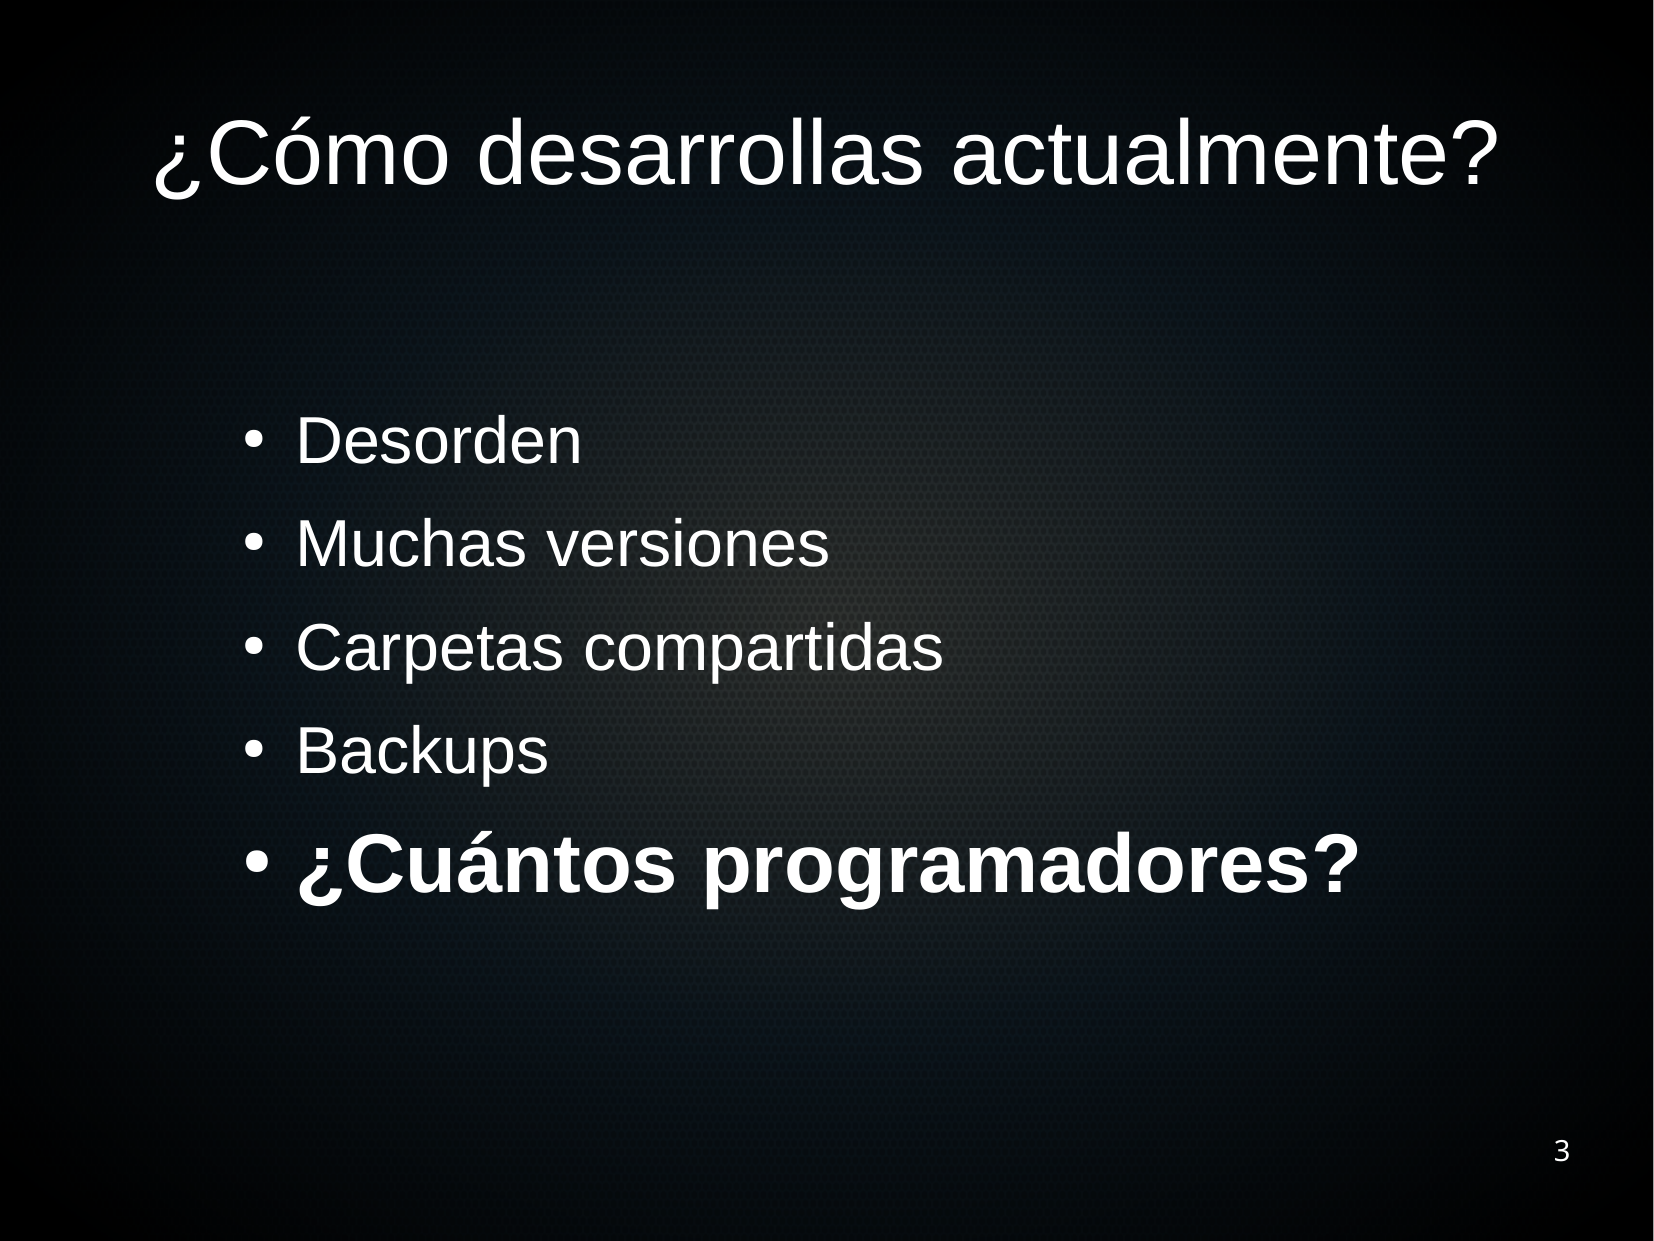

# ¿Cómo desarrollas actualmente?
Desorden
Muchas versiones
Carpetas compartidas
Backups
¿Cuántos programadores?
3